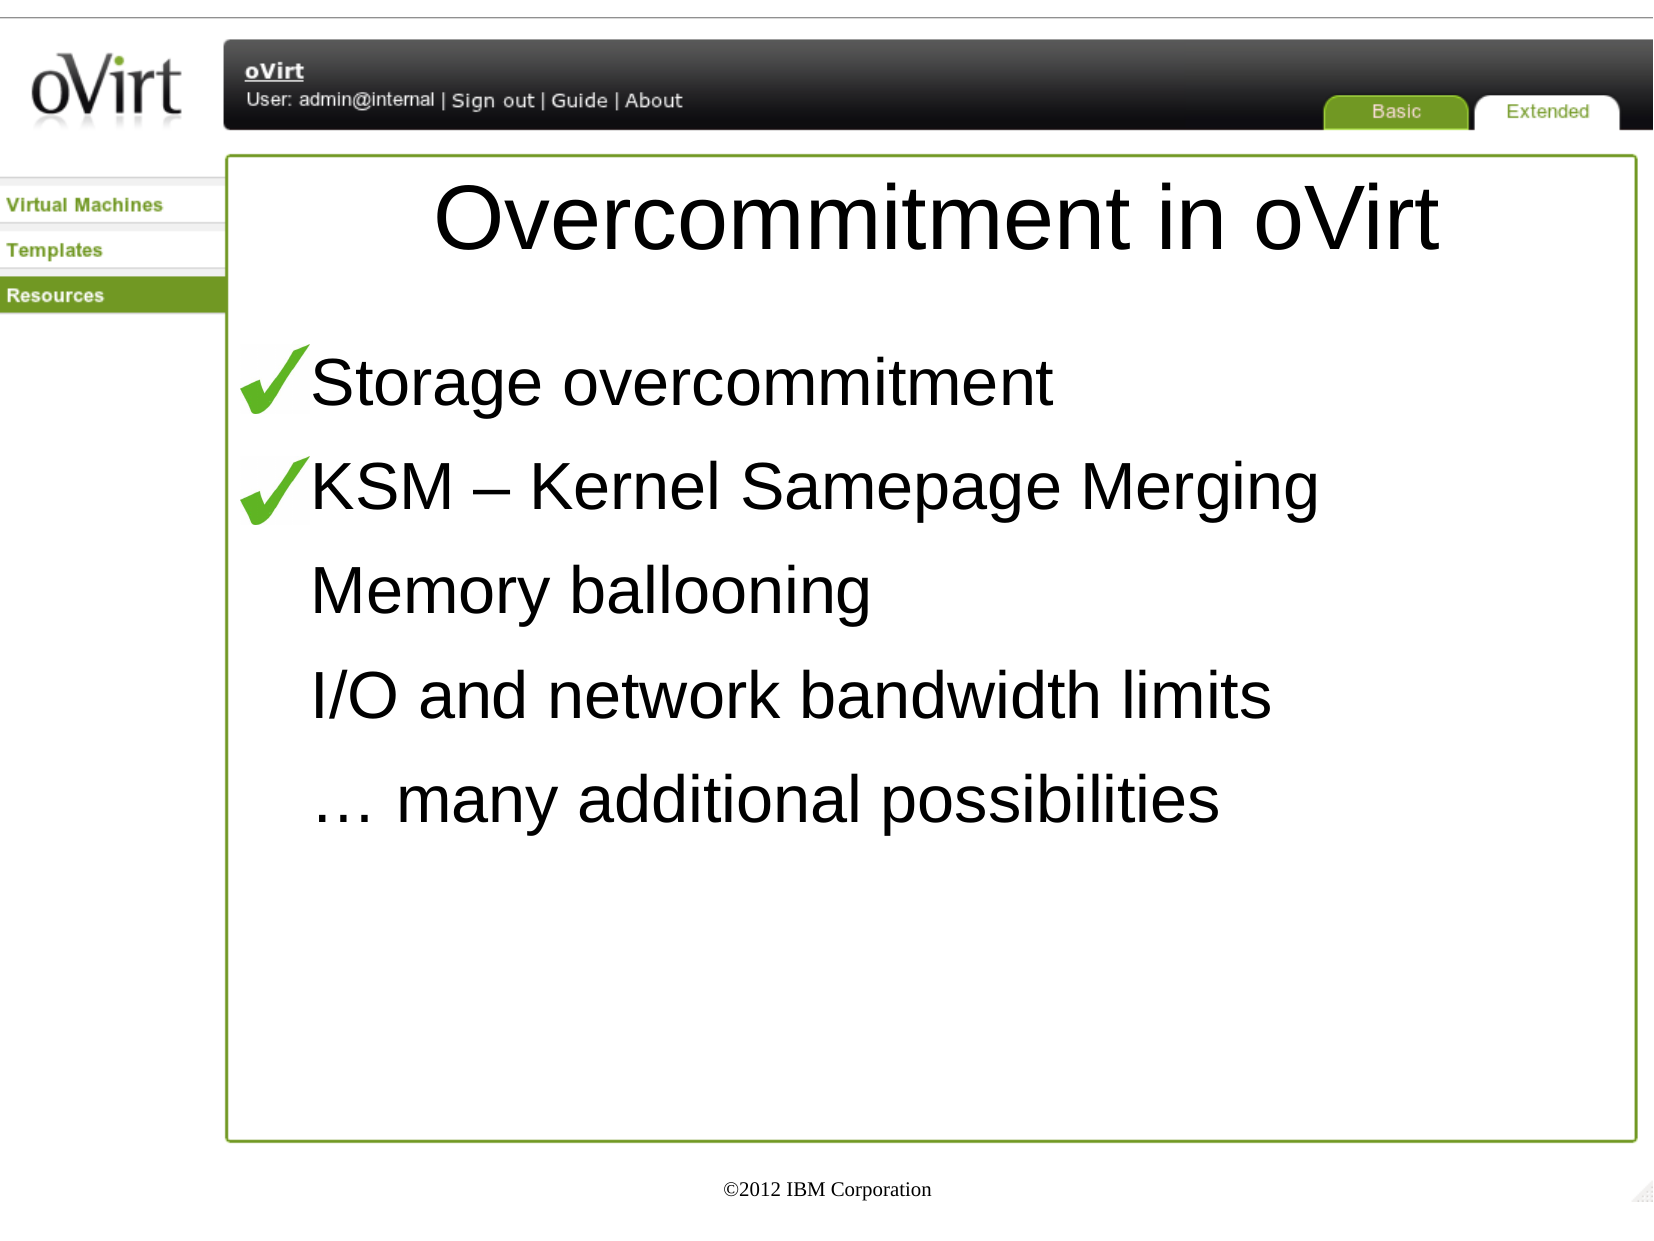

# Overcommitment in oVirt
Storage overcommitment
KSM – Kernel Samepage Merging
Memory ballooning
I/O and network bandwidth limits
… many additional possibilities